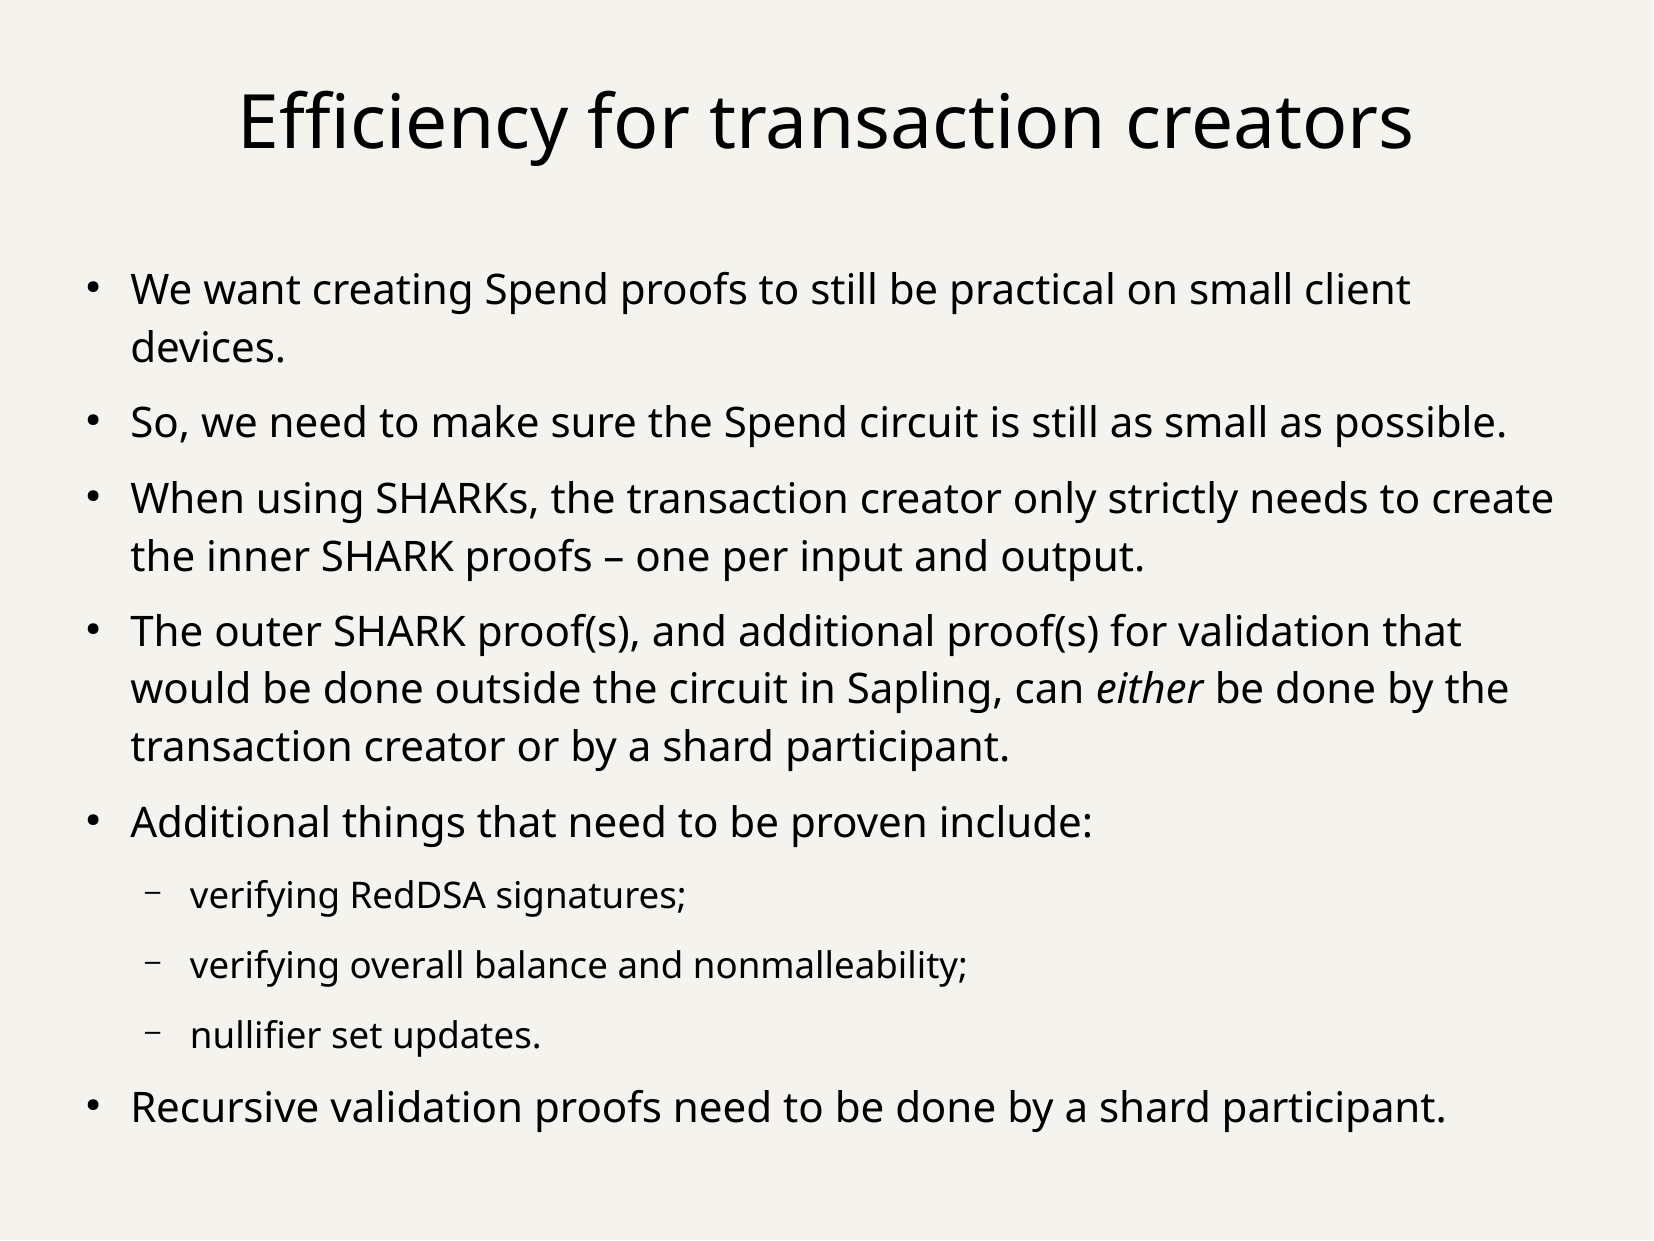

# Efficiency for transaction creators
We want creating Spend proofs to still be practical on small client devices.
So, we need to make sure the Spend circuit is still as small as possible.
When using SHARKs, the transaction creator only strictly needs to create the inner SHARK proofs – one per input and output.
The outer SHARK proof(s), and additional proof(s) for validation that would be done outside the circuit in Sapling, can either be done by the transaction creator or by a shard participant.
Additional things that need to be proven include:
verifying RedDSA signatures;
verifying overall balance and nonmalleability;
nullifier set updates.
Recursive validation proofs need to be done by a shard participant.